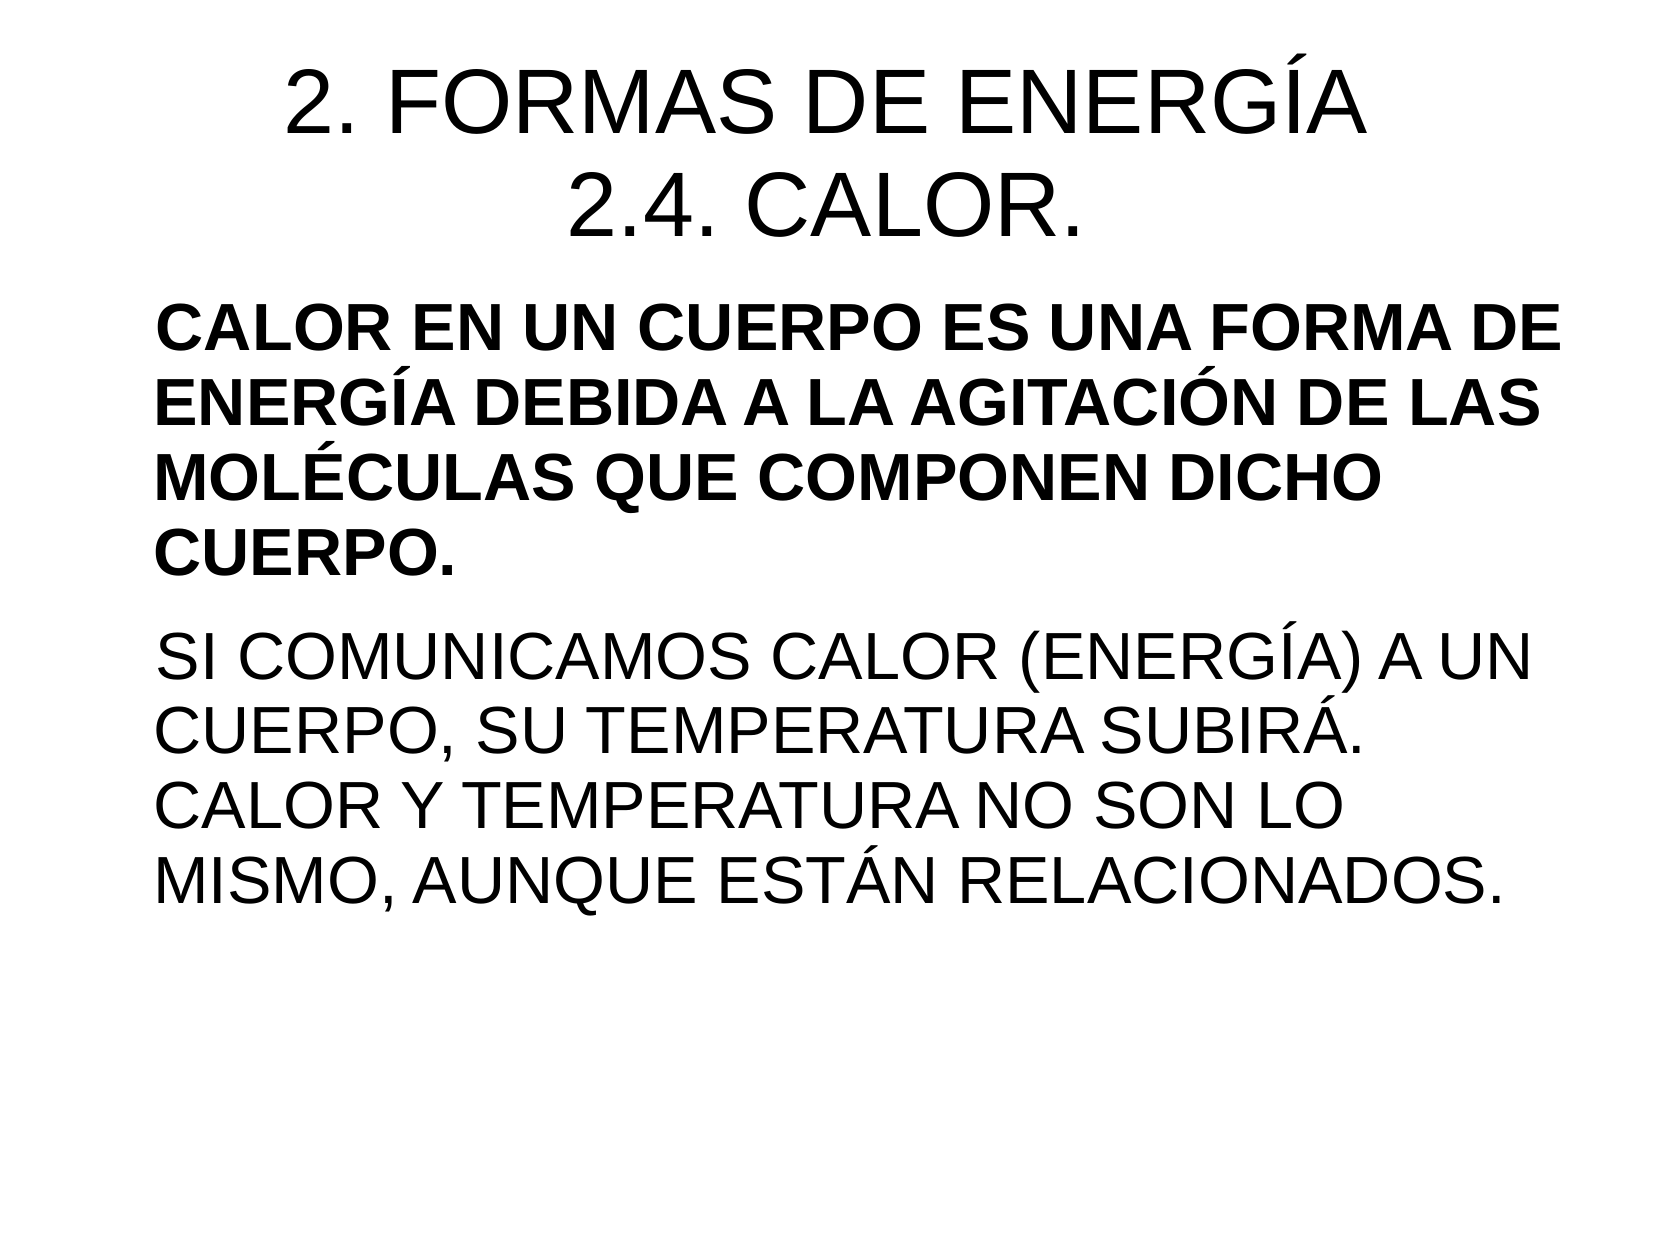

# 2. FORMAS DE ENERGÍA 2.4. CALOR.
CALOR EN UN CUERPO ES UNA FORMA DE ENERGÍA DEBIDA A LA AGITACIÓN DE LAS MOLÉCULAS QUE COMPONEN DICHO CUERPO.
SI COMUNICAMOS CALOR (ENERGÍA) A UN CUERPO, SU TEMPERATURA SUBIRÁ. CALOR Y TEMPERATURA NO SON LO MISMO, AUNQUE ESTÁN RELACIONADOS.